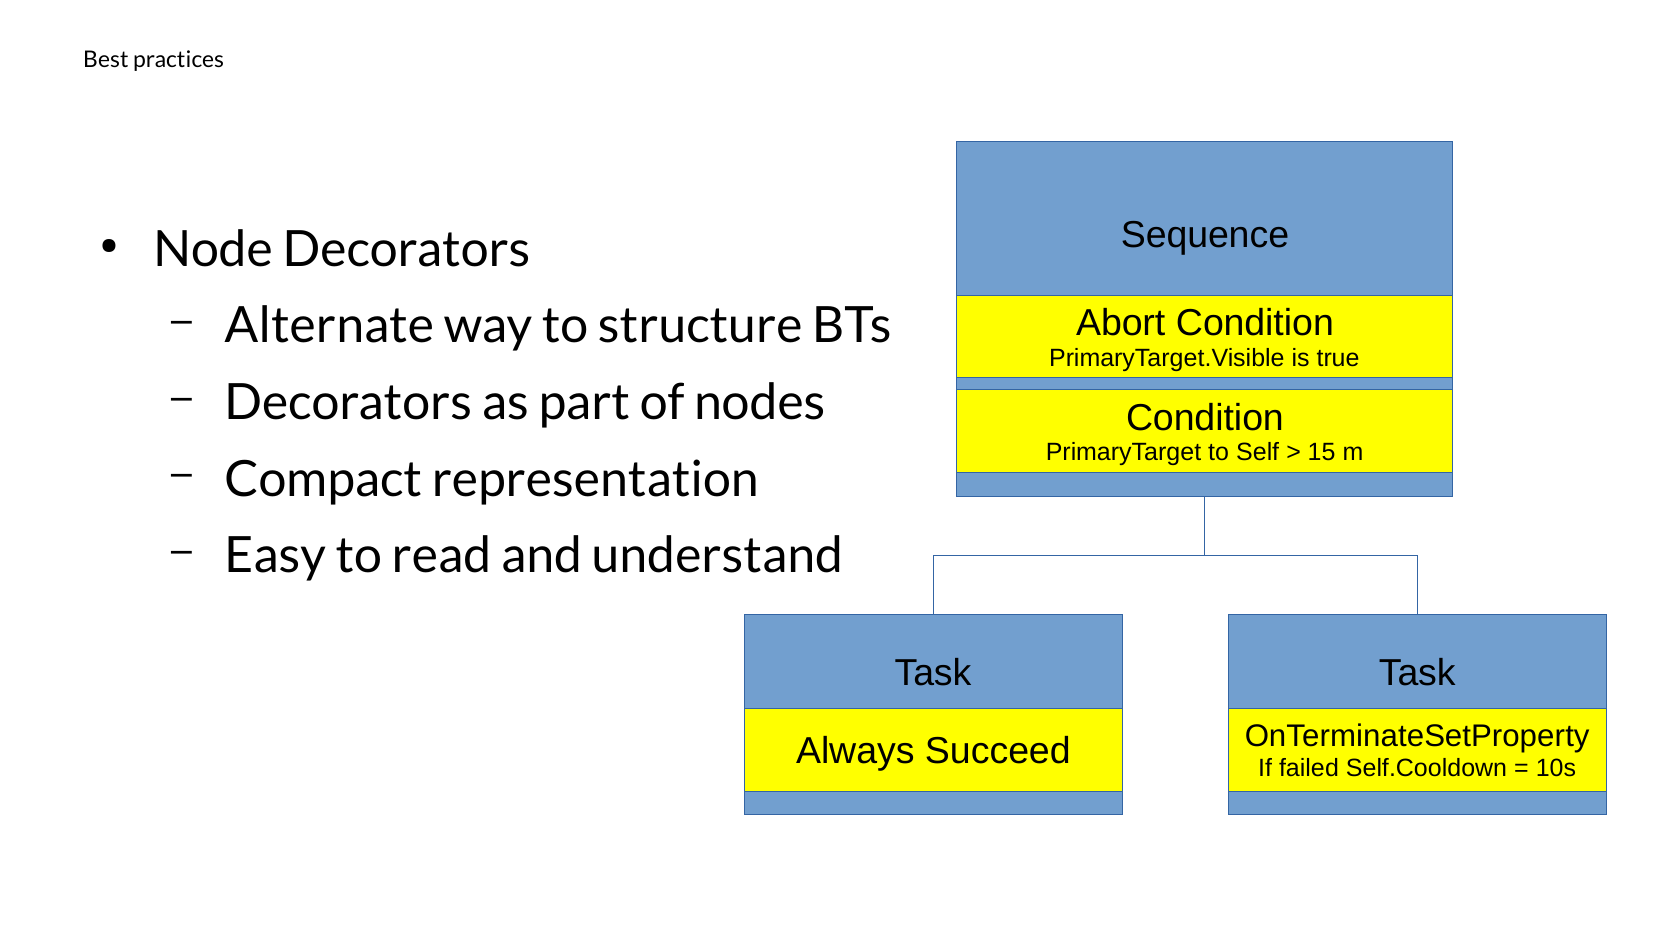

# Best practices
Sequence
Node Decorators
Alternate way to structure BTs
Decorators as part of nodes
Compact representation
Easy to read and understand
Abort Condition
PrimaryTarget.Visible is true
Condition
PrimaryTarget to Self > 15 m
Task
Task
Always Succeed
OnTerminateSetProperty
If failed Self.Cooldown = 10s